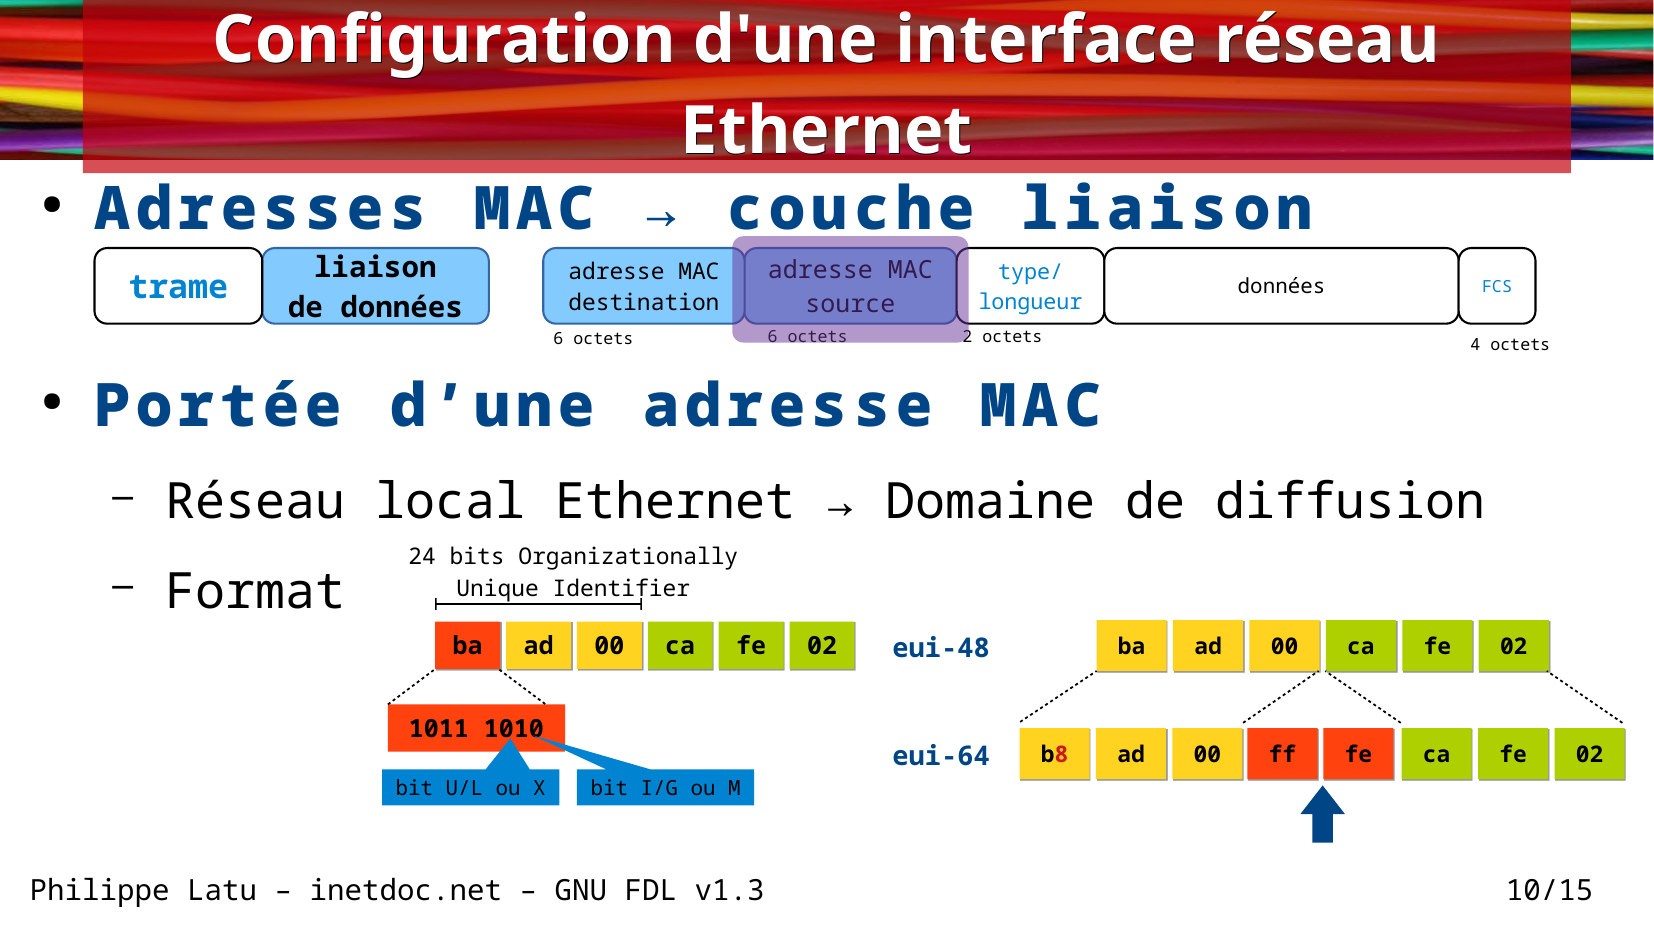

Configuration d'une interface réseau Ethernet
# Adresses MAC → couche liaison
Portée d’une adresse MAC
Réseau local Ethernet → Domaine de diffusion
Format
trame
liaison
de données
adresse MAC
destination
adresse MAC
source
type/
longueur
données
FCS
6 octets
2 octets
4 octets
6 octets
24 bits Organizationally
Unique Identifier
eui-48
ba
ad
00
ca
fe
02
ba
ad
00
ca
fe
02
1011 1010
b8
ad
00
ff
fe
ca
fe
02
eui-64
bit U/L ou X
bit I/G ou M
Philippe Latu – inetdoc.net – GNU FDL v1.3 /15